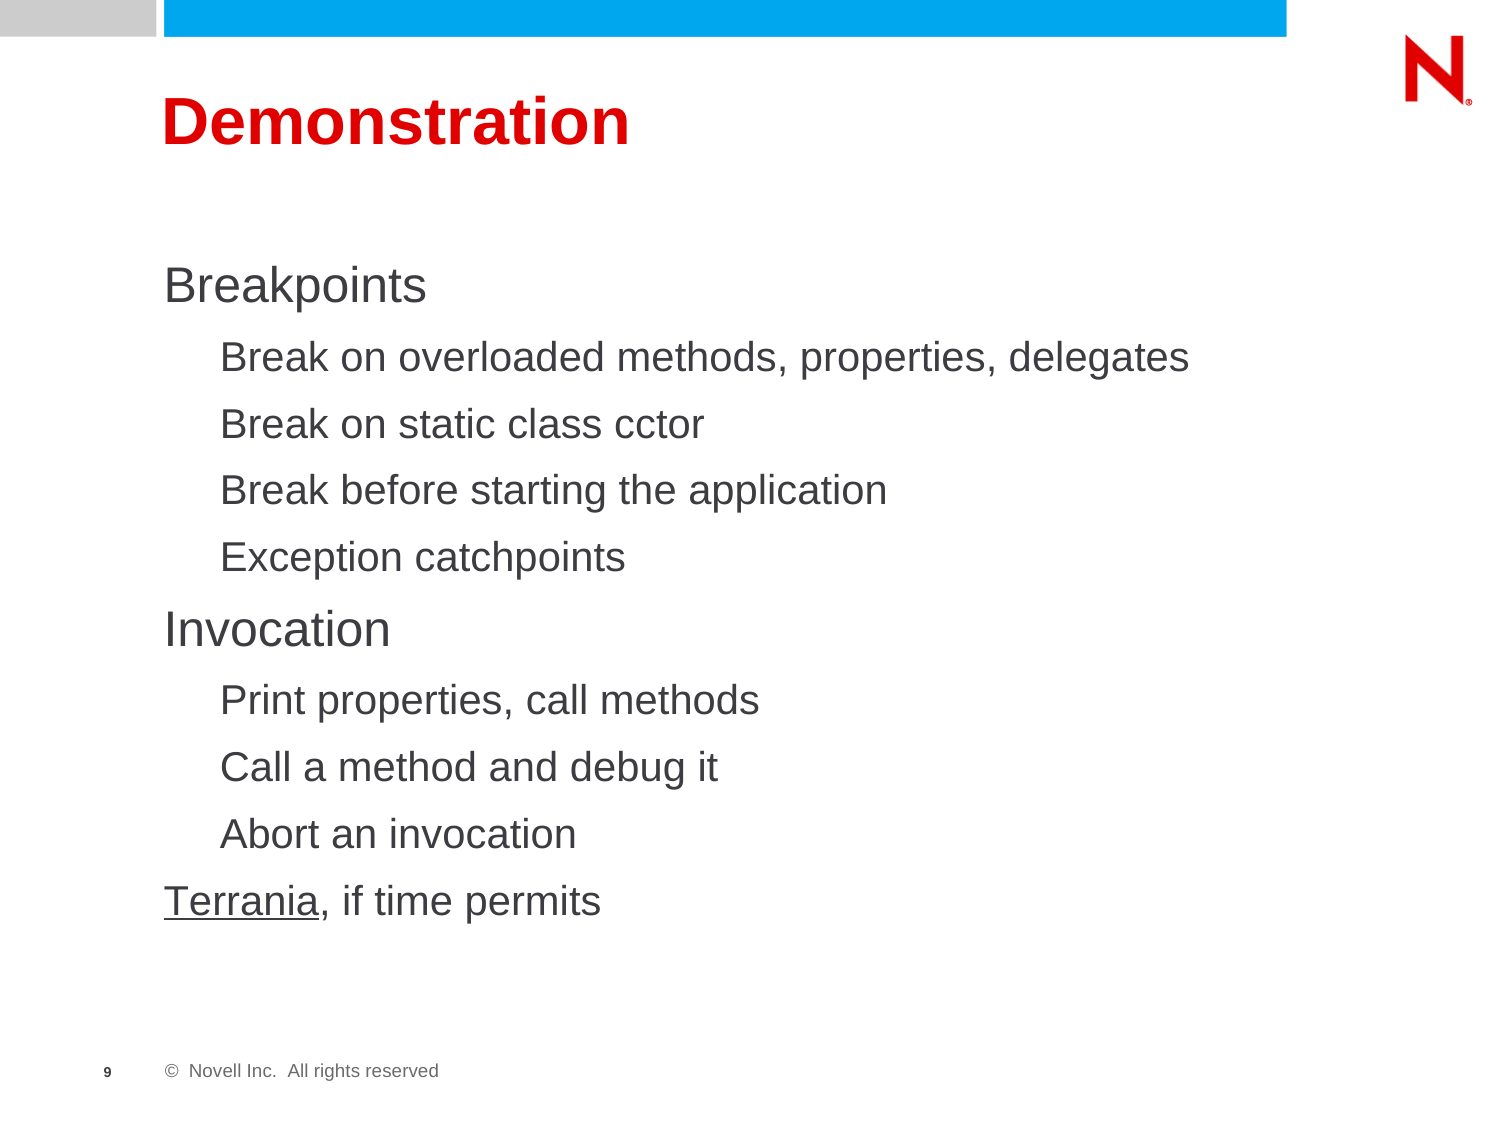

# Demonstration
Breakpoints
Break on overloaded methods, properties, delegates
Break on static class cctor
Break before starting the application
Exception catchpoints
Invocation
Print properties, call methods
Call a method and debug it
Abort an invocation
Terrania, if time permits